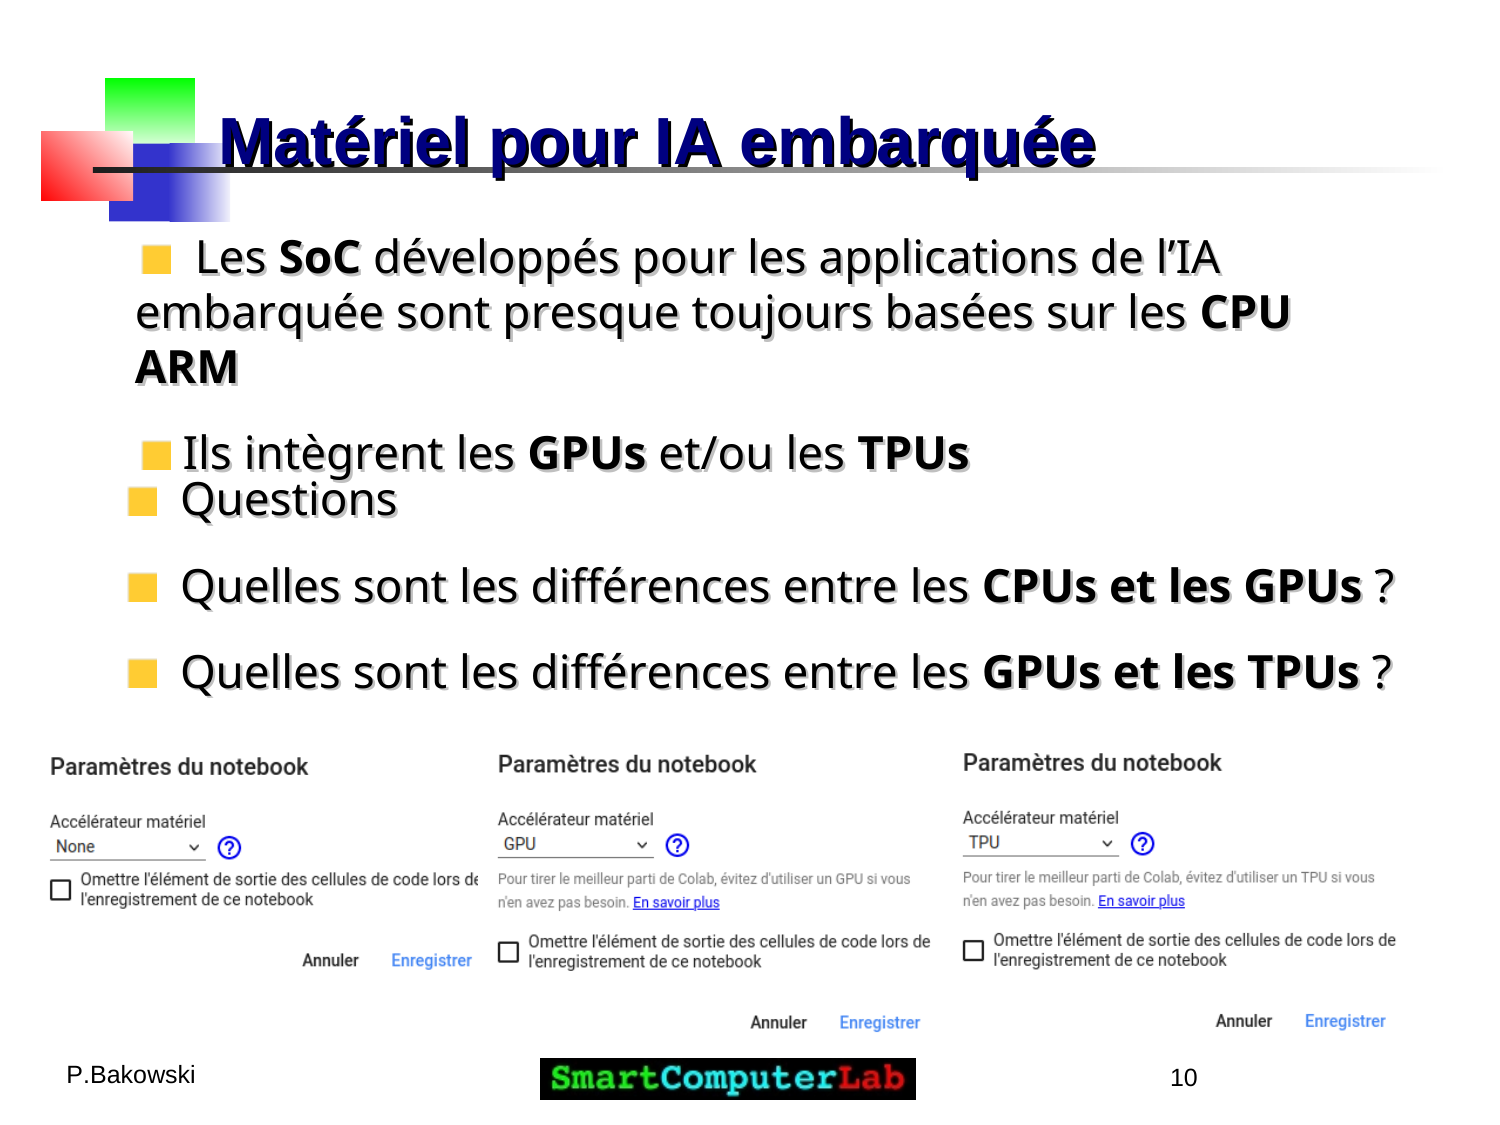

# Matériel pour IA embarquée
 Les SoC développés pour les applications de l’IA embarquée sont presque toujours basées sur les CPU ARM
 Ils intègrent les GPUs et/ou les TPUs
 Questions
 Quelles sont les différences entre les CPUs et les GPUs ?
 Quelles sont les différences entre les GPUs et les TPUs ?
10